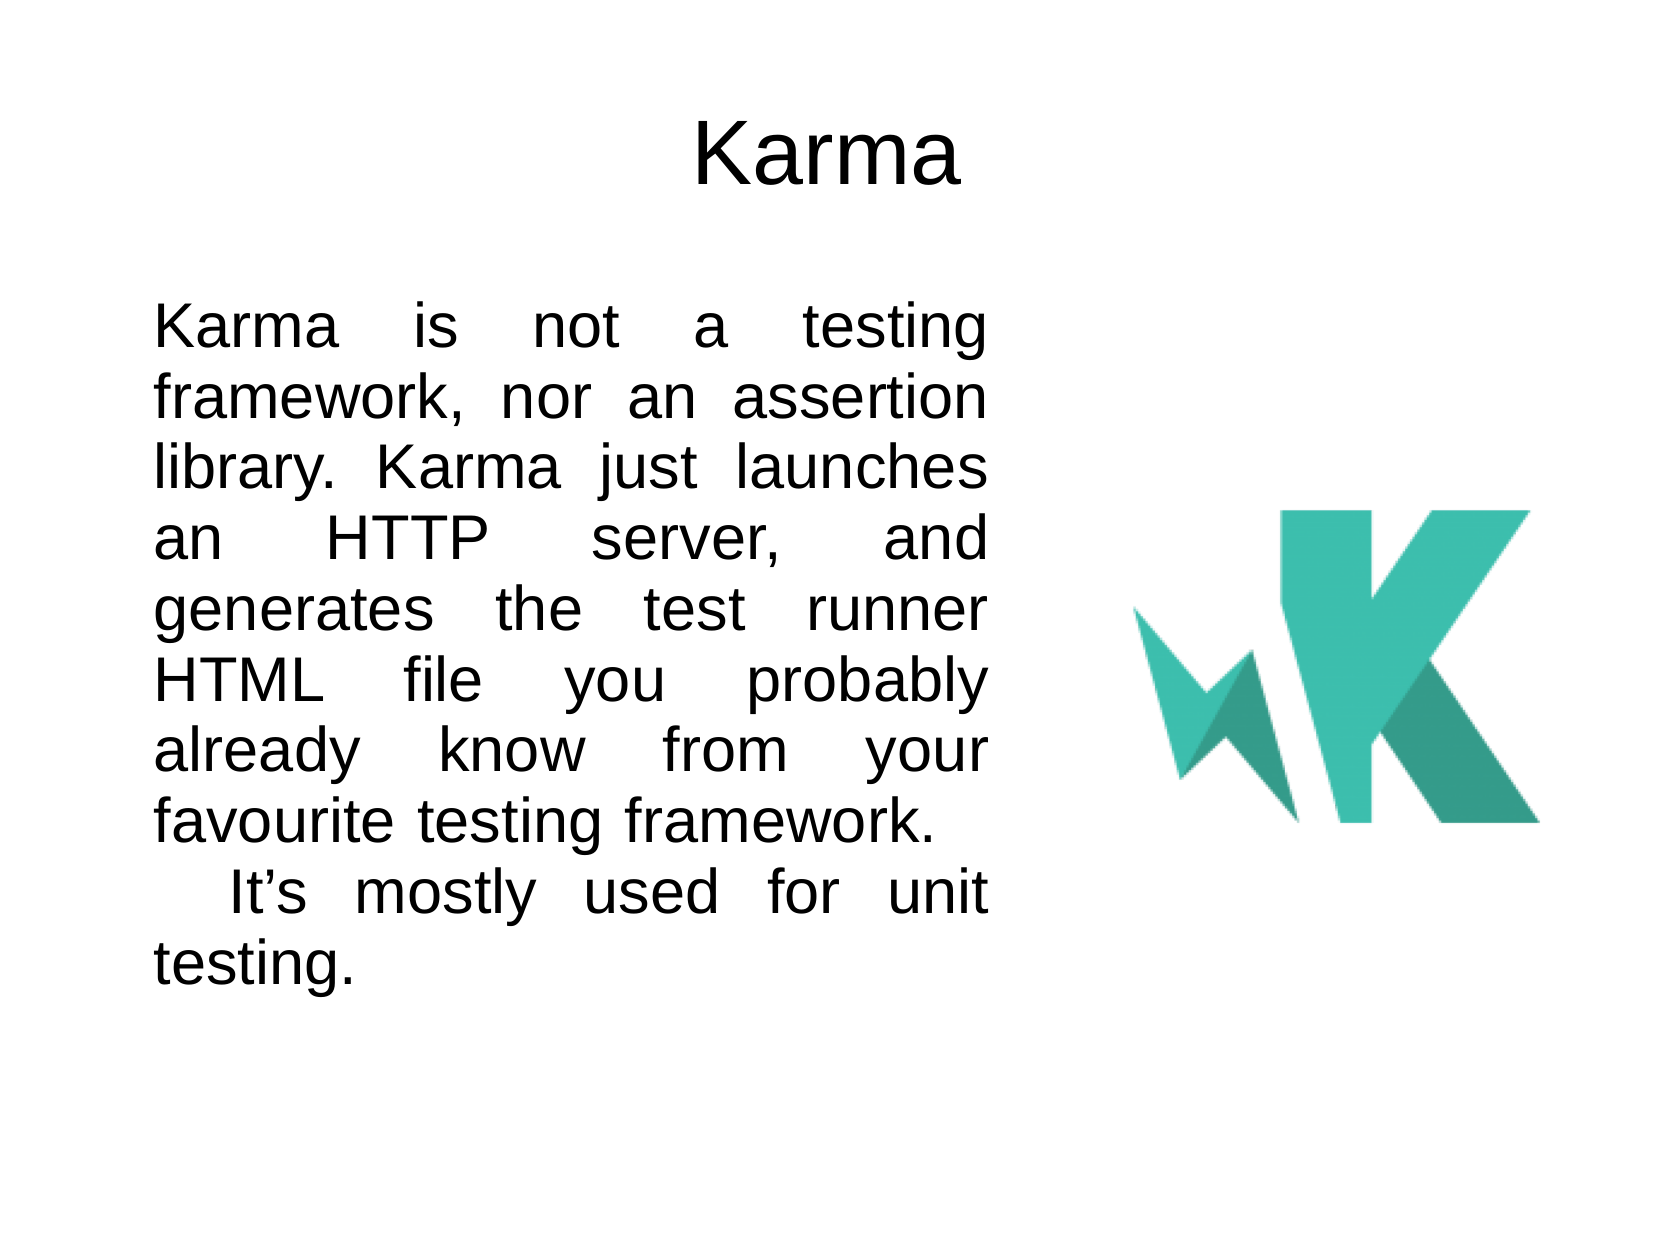

# Karma
Karma is not a testing framework, nor an assertion library. Karma just launches an HTTP server, and generates the test runner HTML file you probably already know from your favourite testing framework. 		It’s mostly used for unit testing.